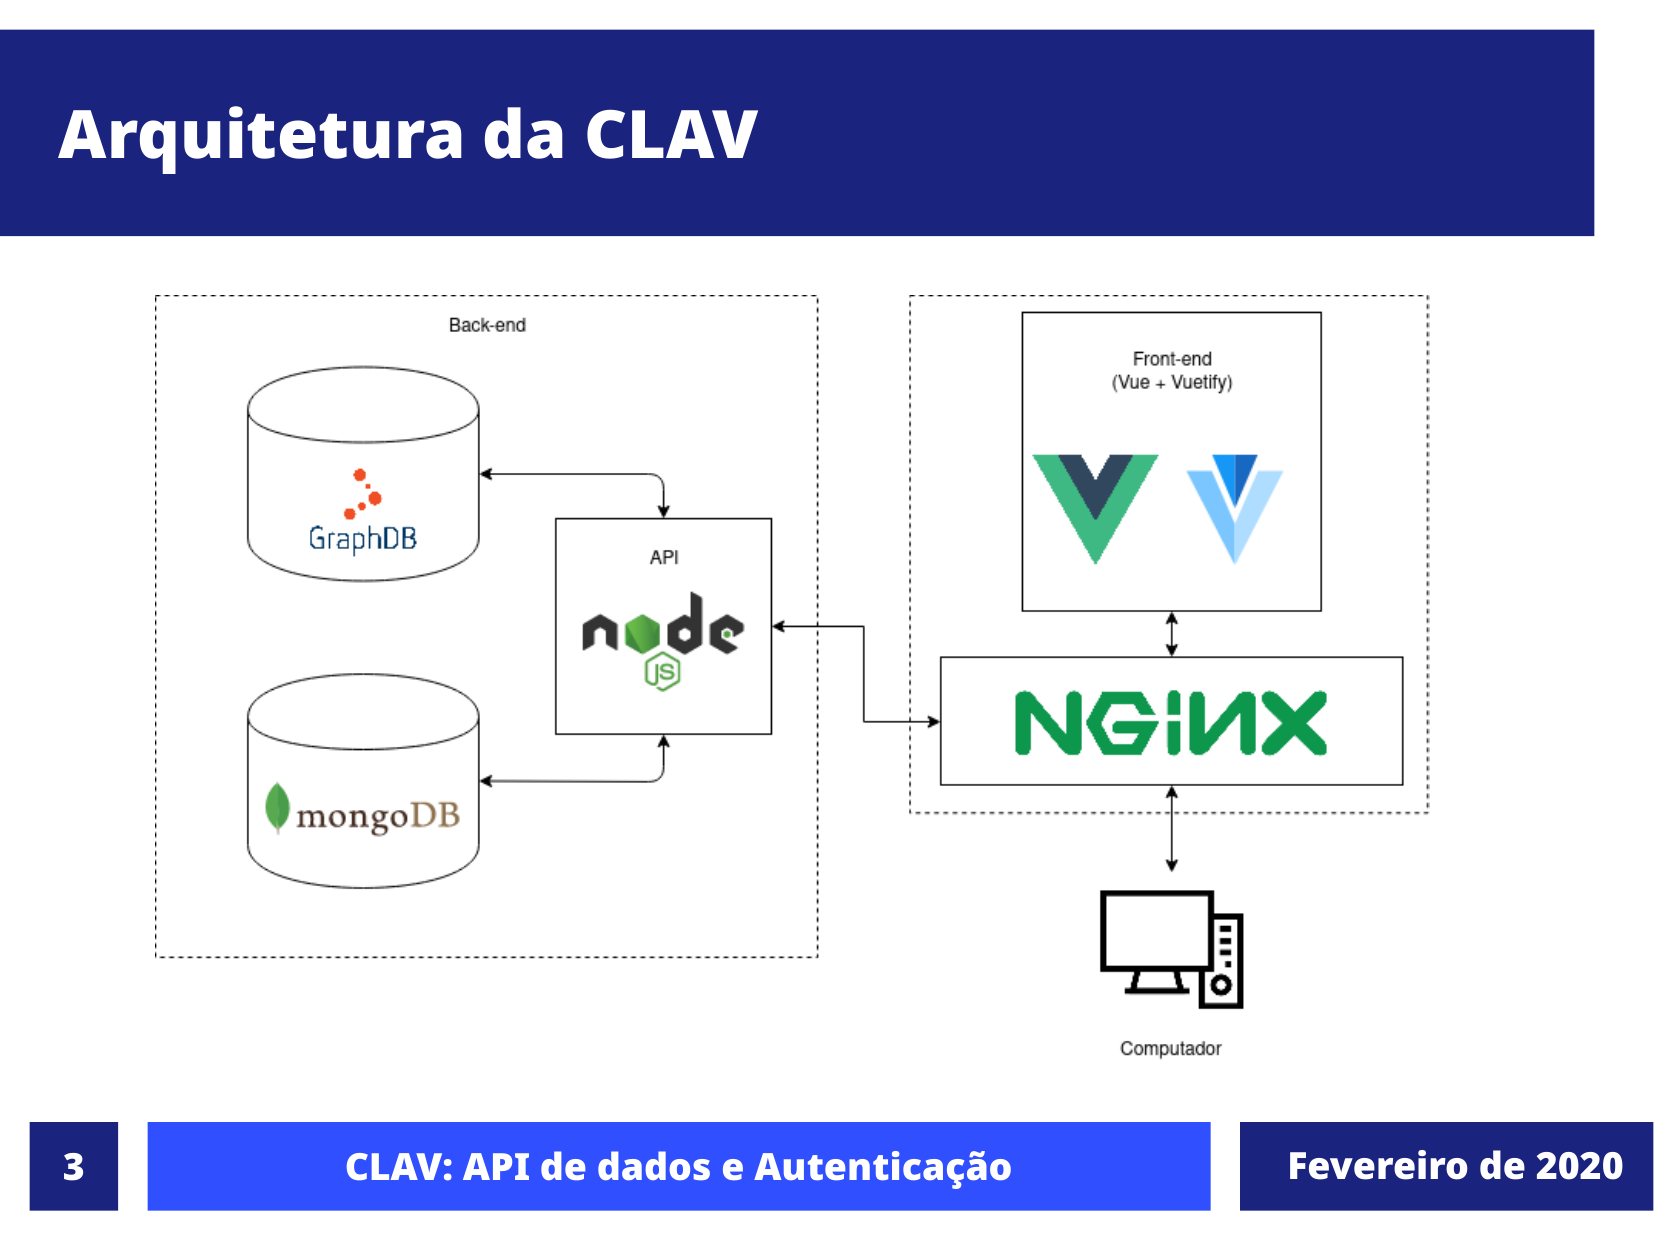

# Arquitetura da CLAV
3
CLAV: API de dados e Autenticação
Fevereiro de 2020